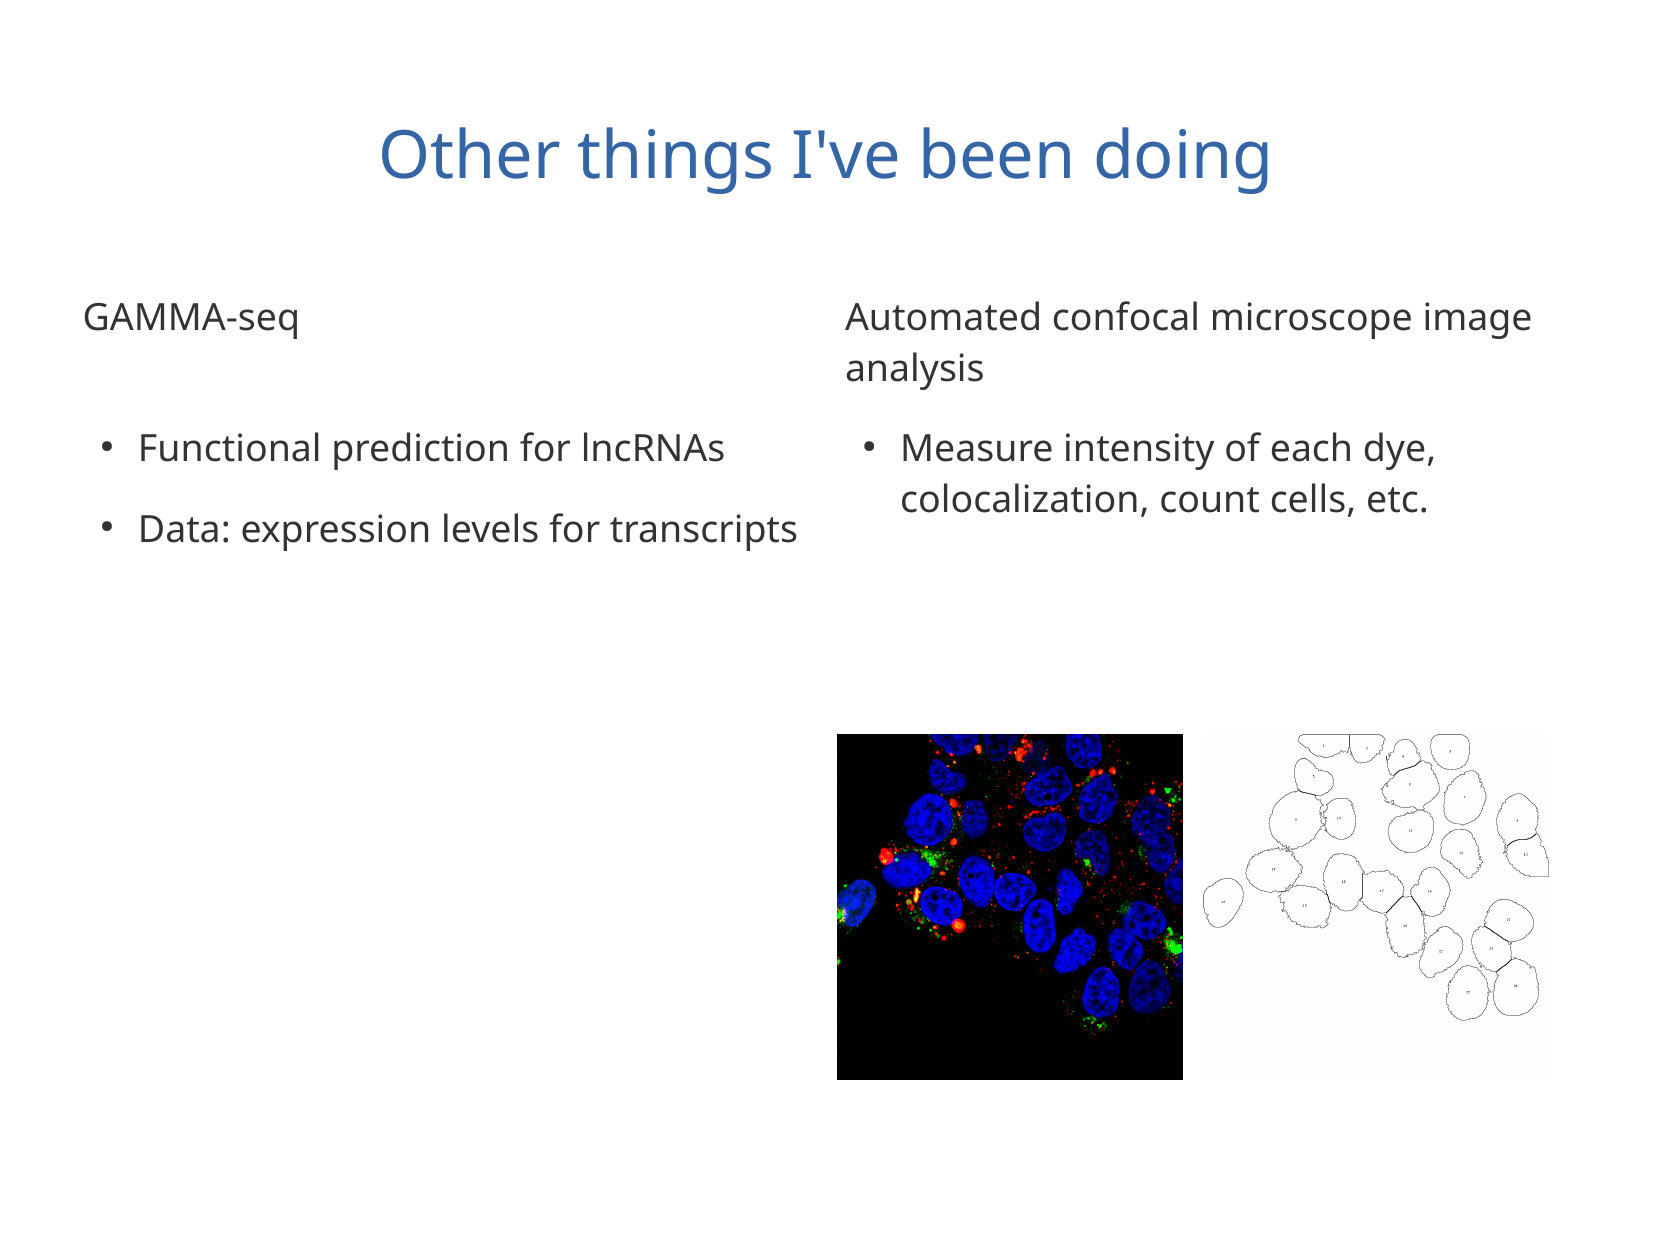

# Other things I've been doing
GAMMA-seq
Functional prediction for lncRNAs
Data: expression levels for transcripts
Automated confocal microscope image analysis
Measure intensity of each dye, colocalization, count cells, etc.